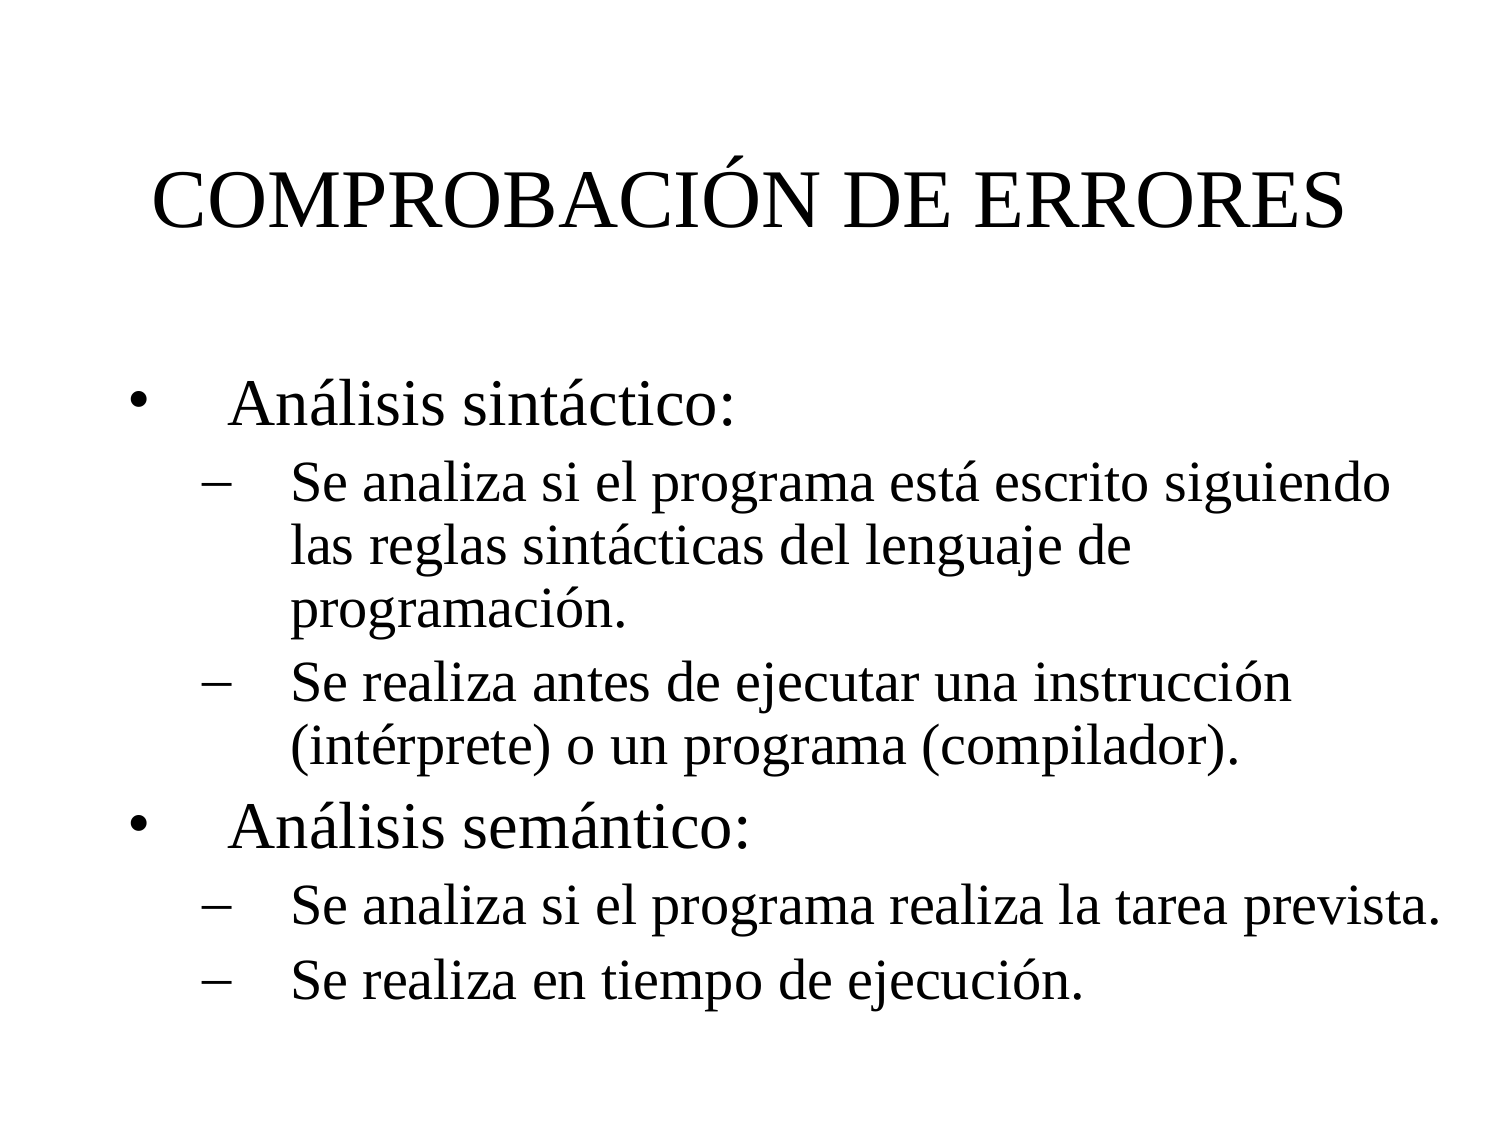

# COMPROBACIÓN DE ERRORES
Análisis sintáctico:
Se analiza si el programa está escrito siguiendo las reglas sintácticas del lenguaje de programación.
Se realiza antes de ejecutar una instrucción (intérprete) o un programa (compilador).
Análisis semántico:
Se analiza si el programa realiza la tarea prevista.
Se realiza en tiempo de ejecución.